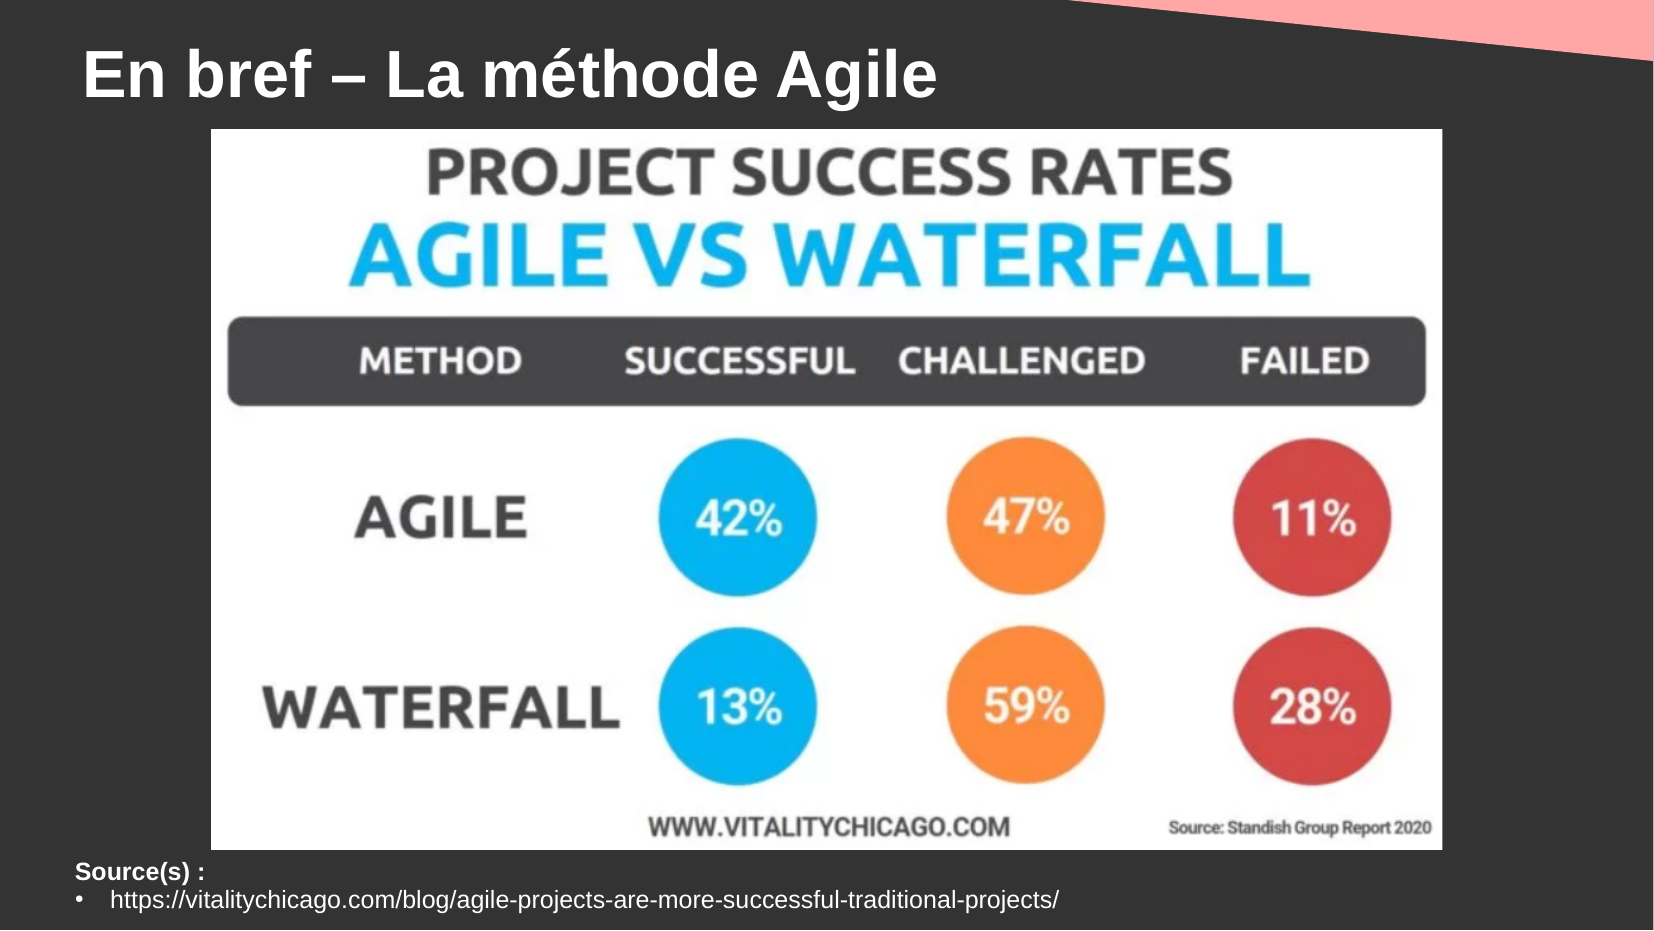

# En bref – La méthode Agile
Source(s) :
https://vitalitychicago.com/blog/agile-projects-are-more-successful-traditional-projects/